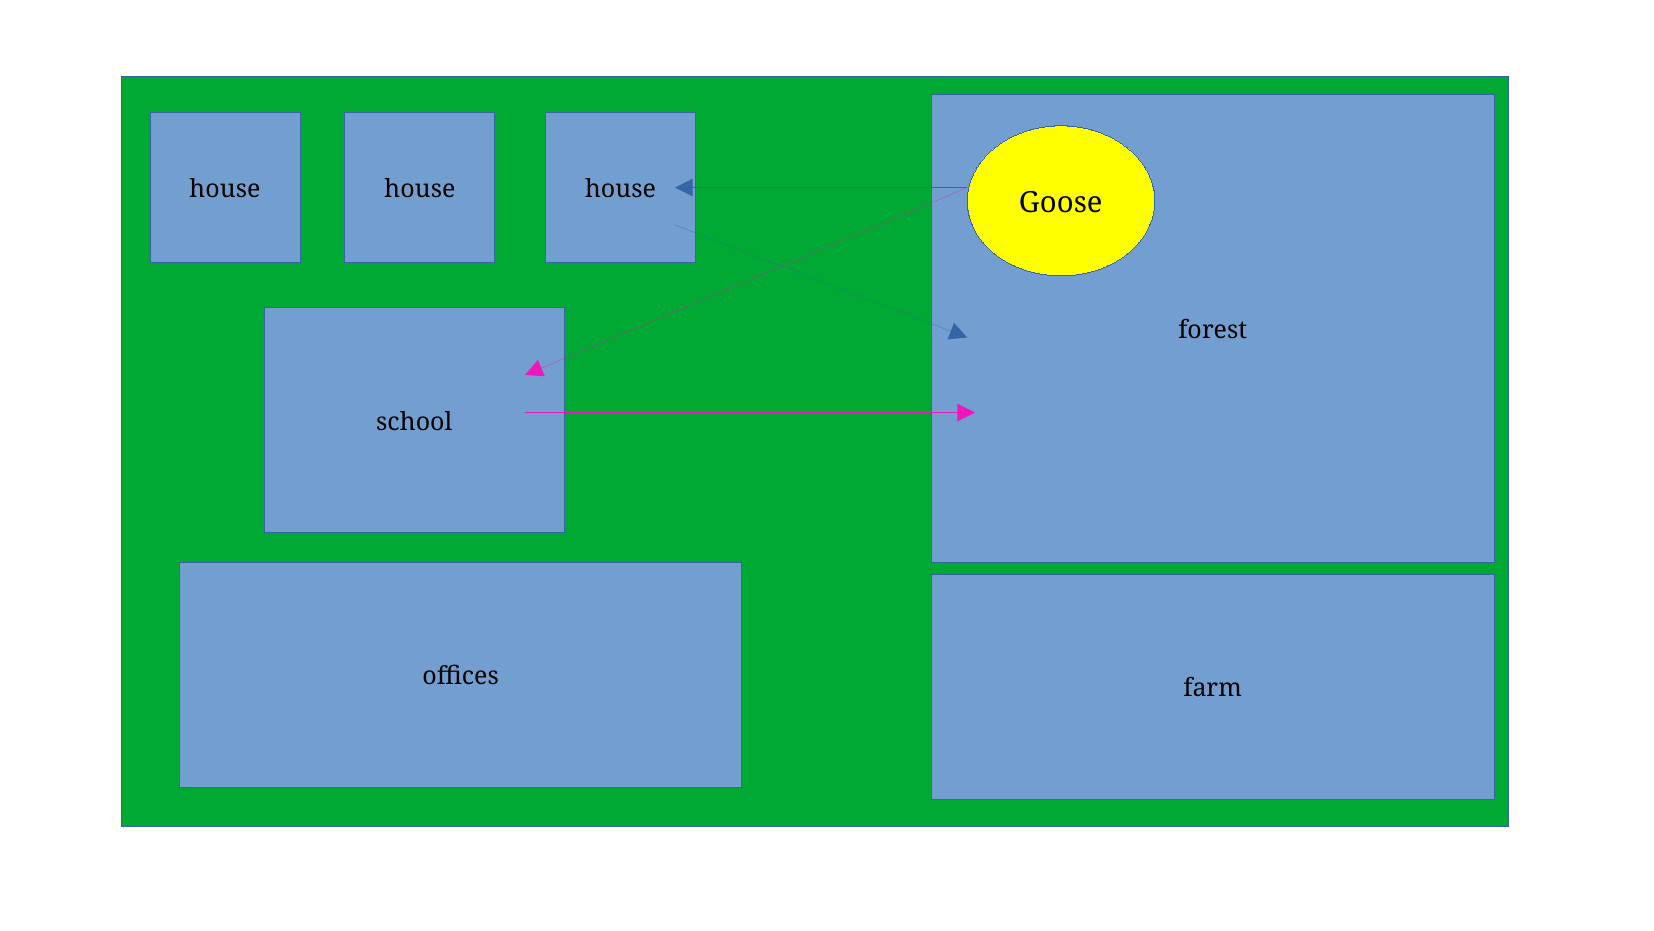

forest
house
house
house
Goose
school
offices
farm